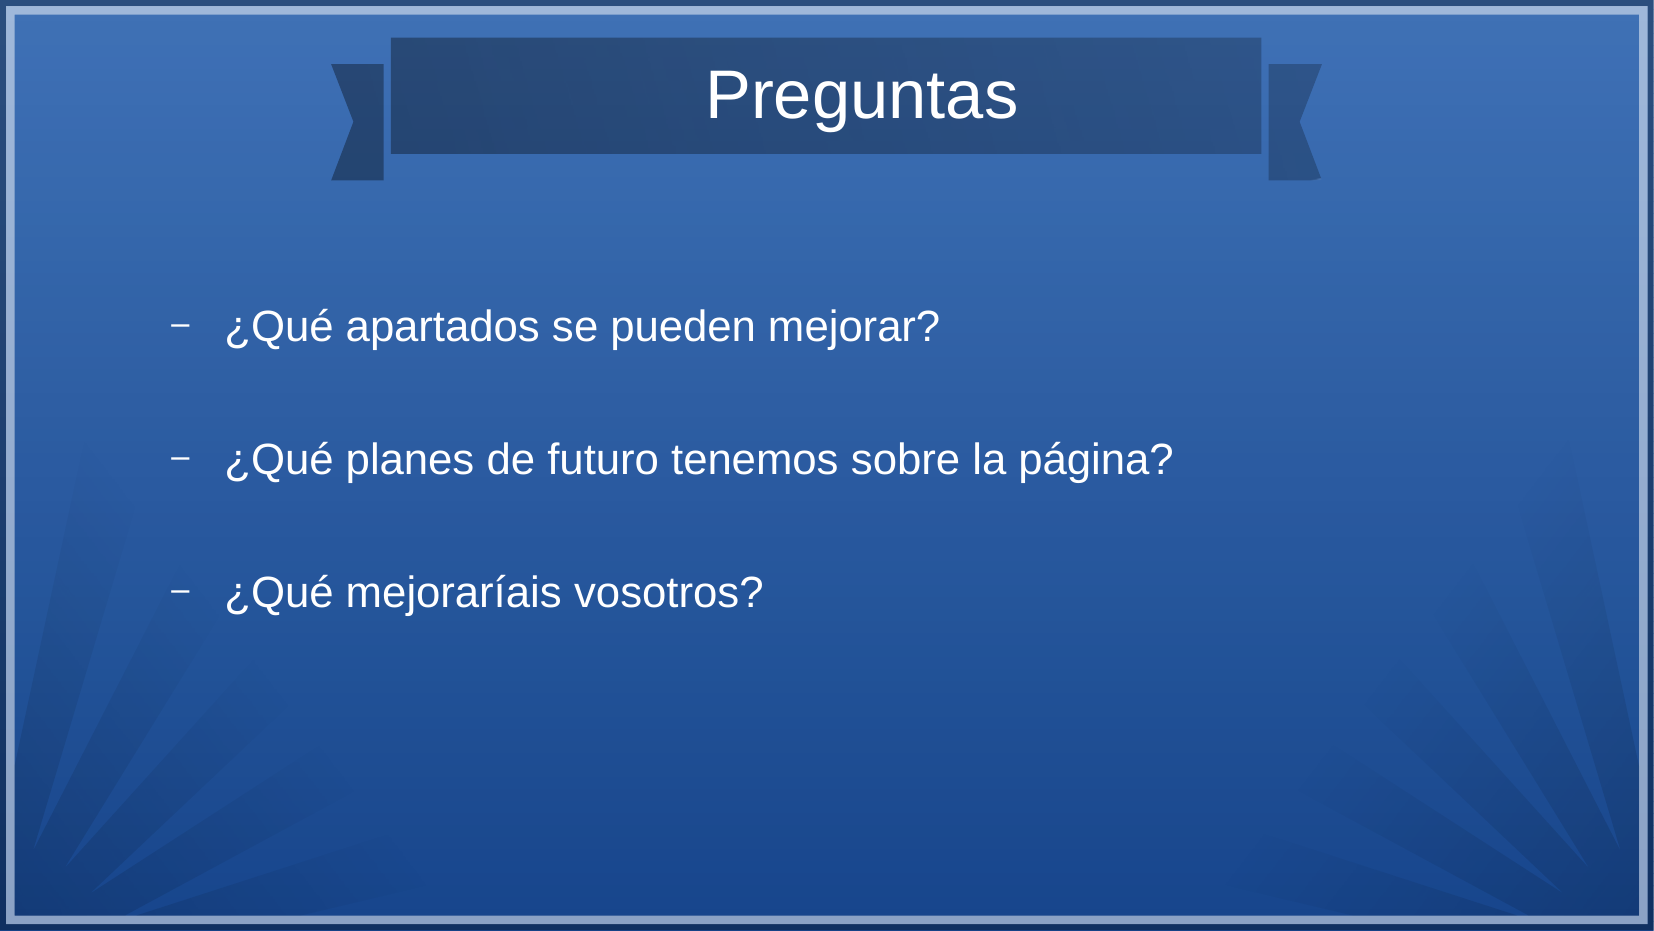

# Preguntas
¿Qué apartados se pueden mejorar?
¿Qué planes de futuro tenemos sobre la página?
¿Qué mejoraríais vosotros?